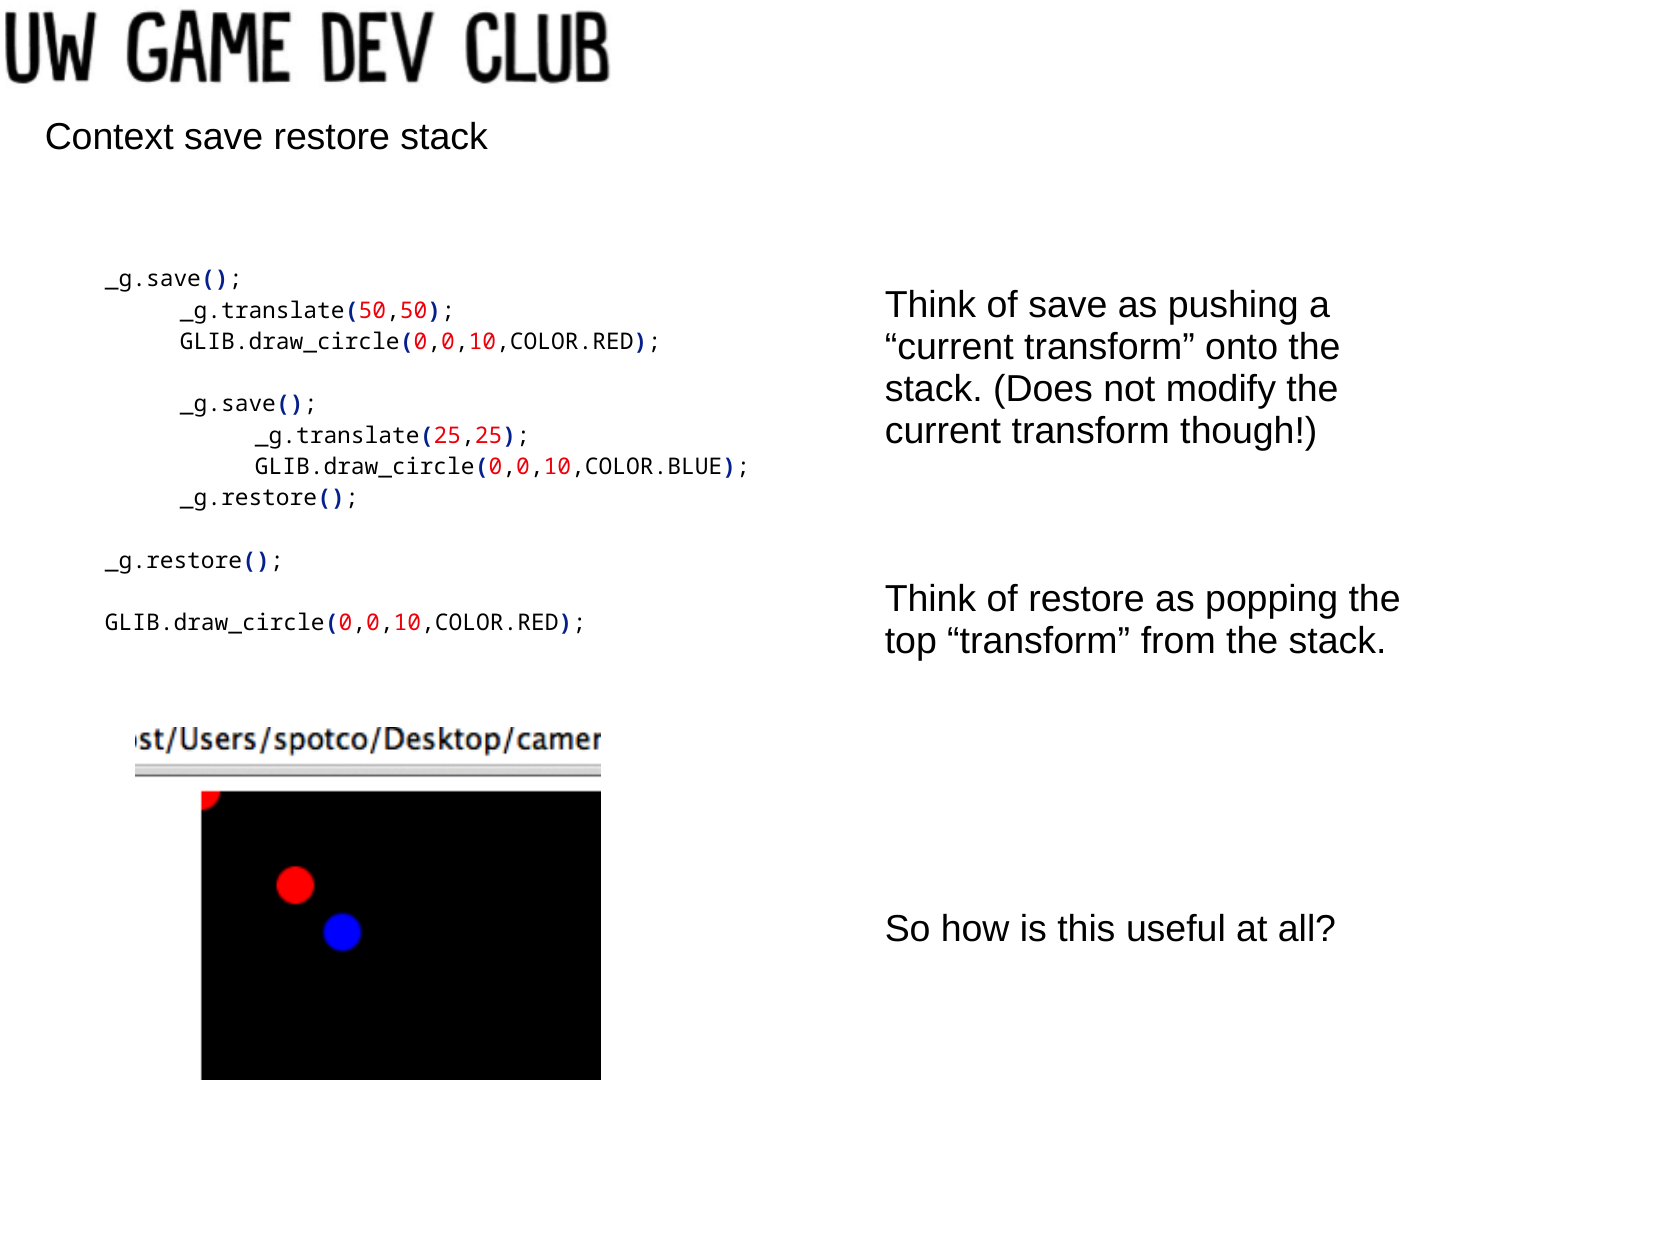

Context save restore stack
_g.save();
	_g.translate(50,50);
	GLIB.draw_circle(0,0,10,COLOR.RED);
	_g.save();
		_g.translate(25,25);
		GLIB.draw_circle(0,0,10,COLOR.BLUE);
	_g.restore();
_g.restore();
GLIB.draw_circle(0,0,10,COLOR.RED);
Think of save as pushing a “current transform” onto the stack. (Does not modify the current transform though!)
Think of restore as popping the top “transform” from the stack.
So how is this useful at all?